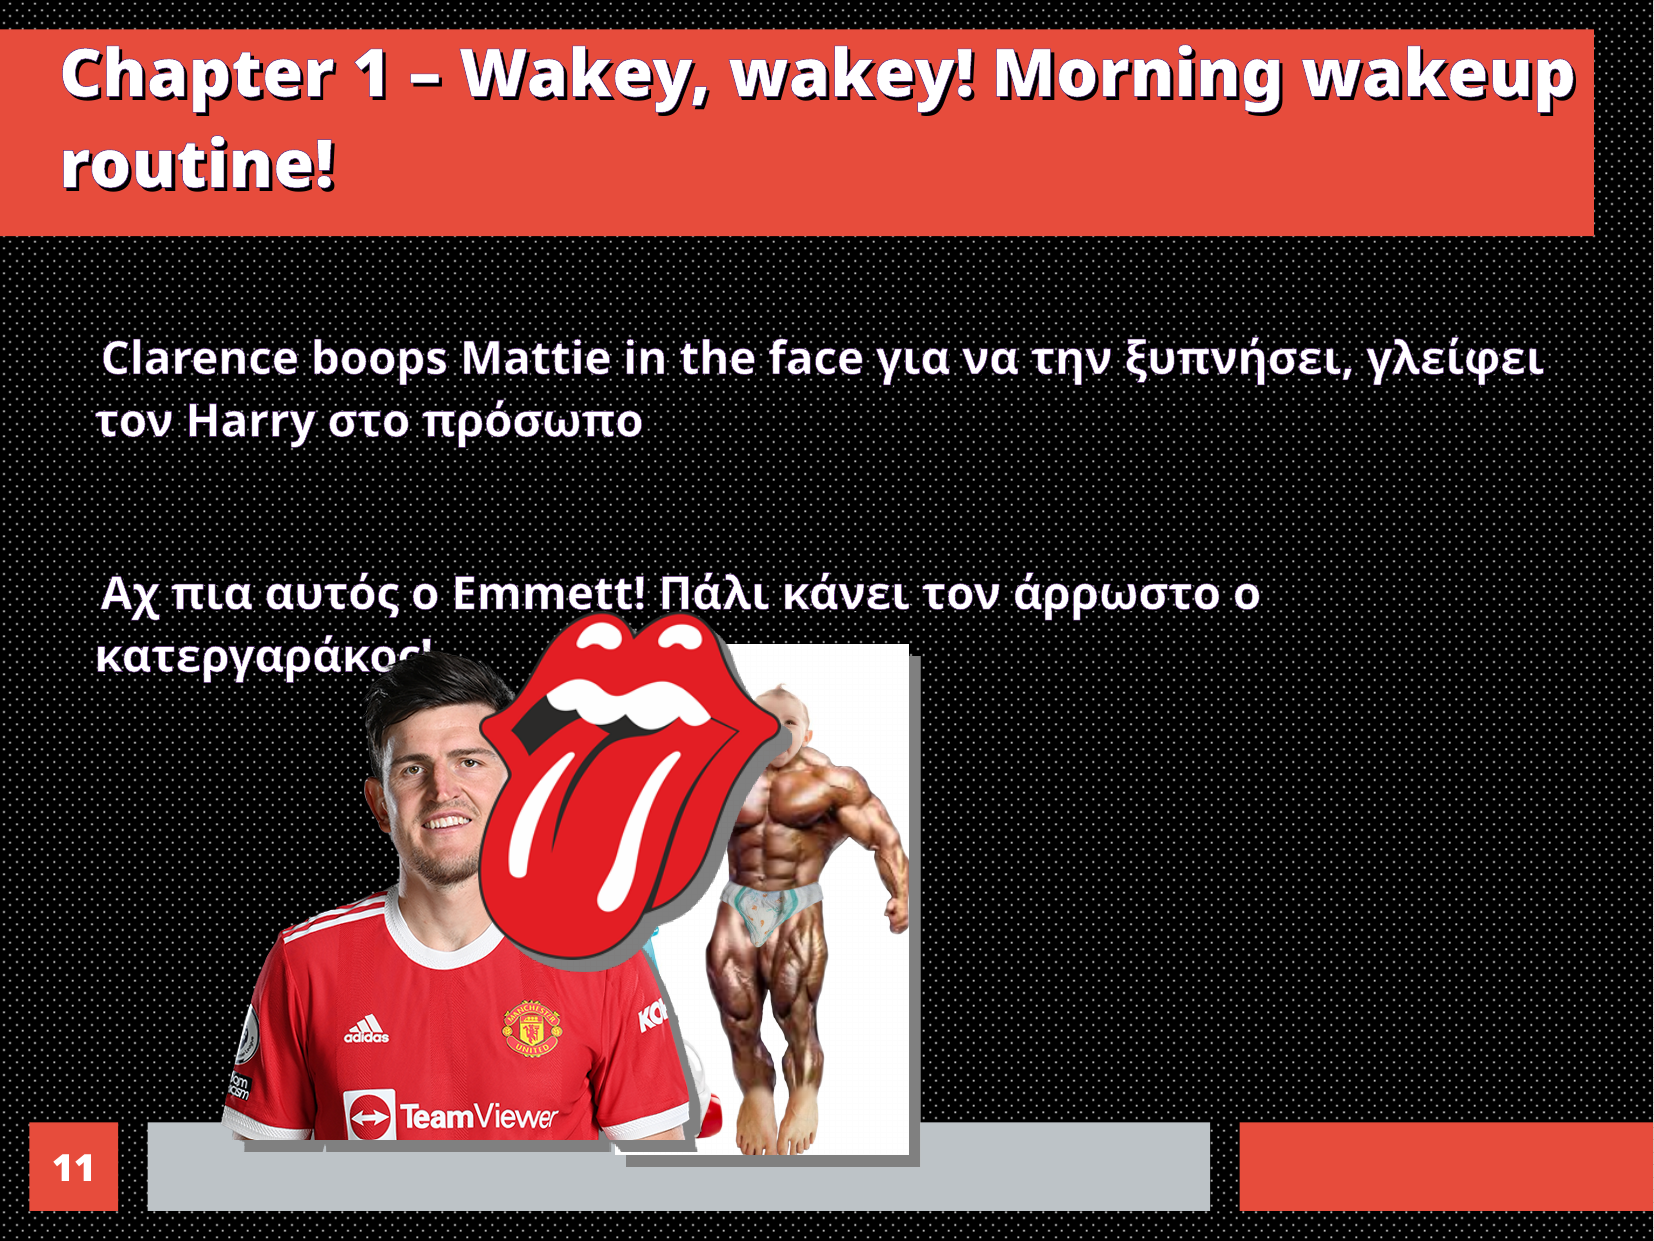

# Chapter 1 – Wakey, wakey! Morning wakeup routine!
Clarence boops Mattie in the face για να την ξυπνήσει, γλείφει τον Harry στο πρόσωπο
Αχ πια αυτός ο Emmett! Πάλι κάνει τον άρρωστο ο κατεργαράκος!
11